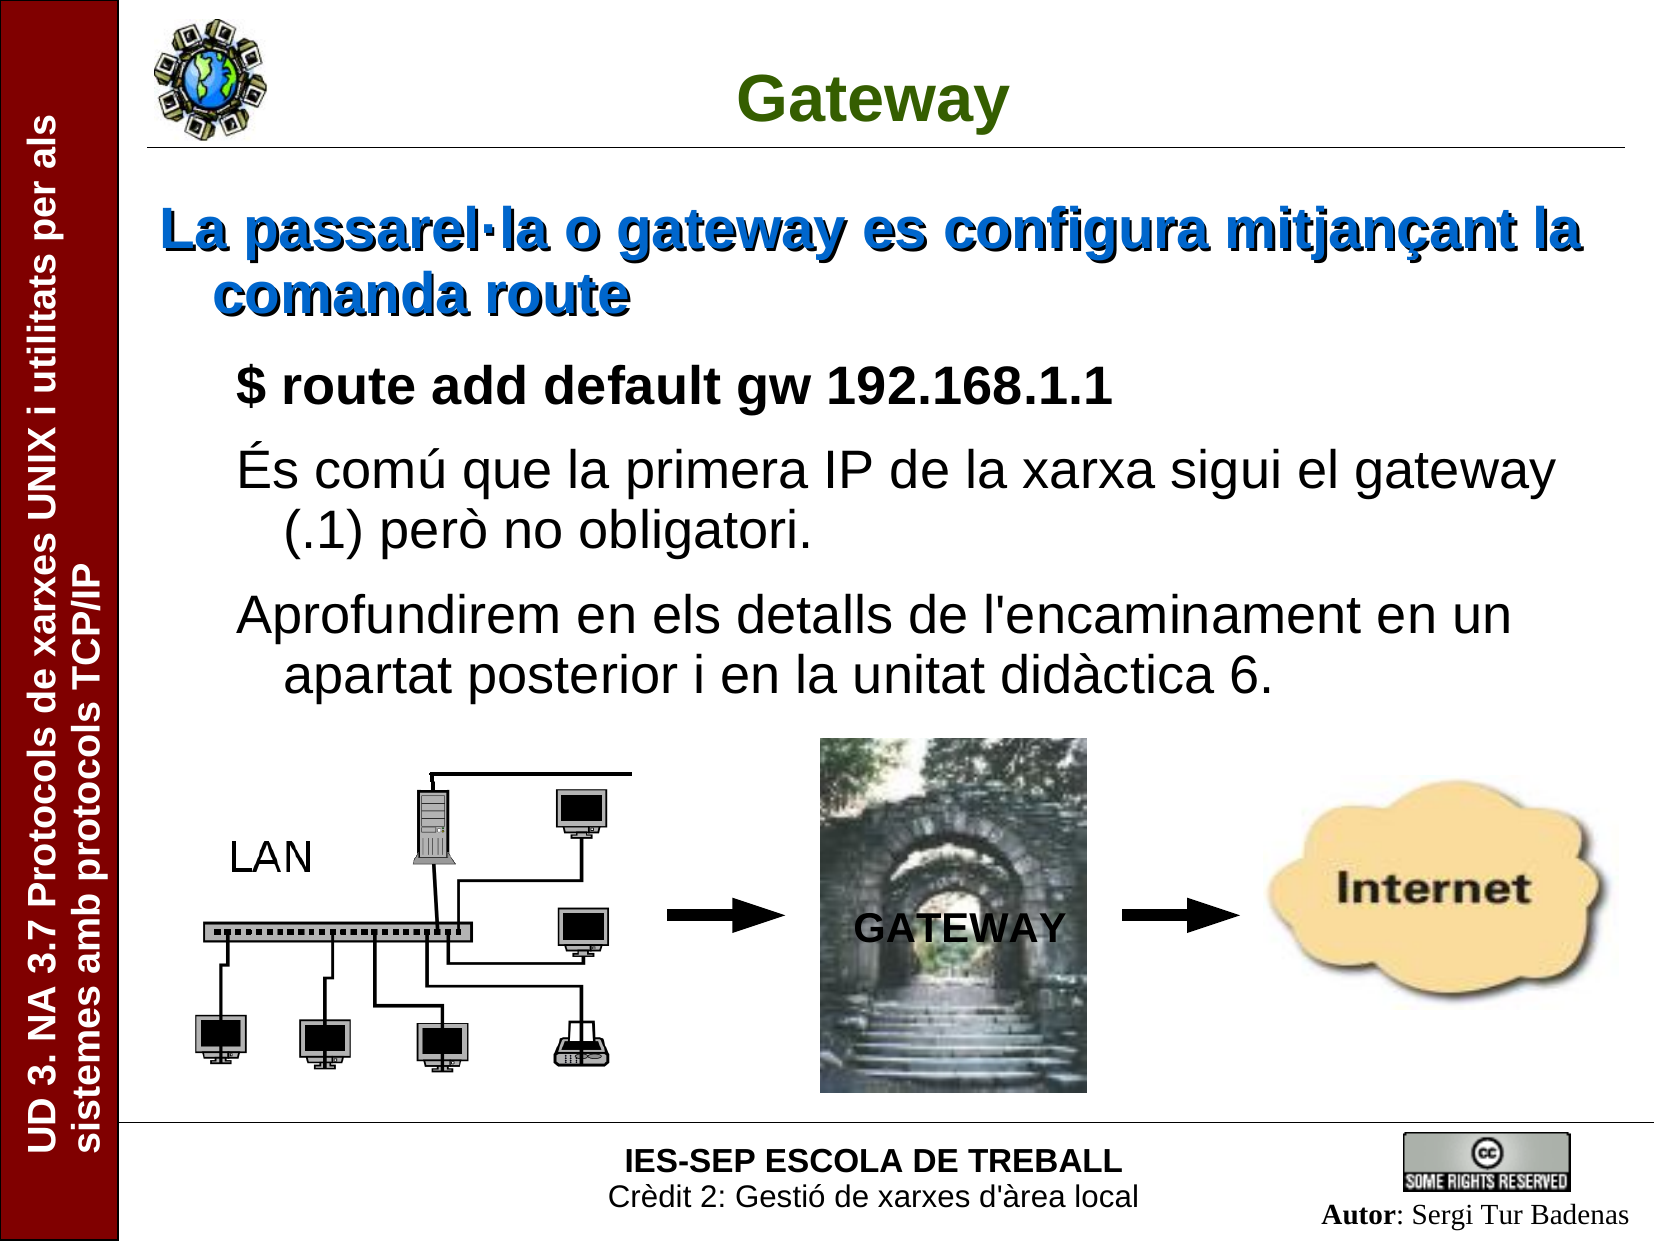

# Gateway
La passarel·la o gateway es configura mitjançant la comanda route
$ route add default gw 192.168.1.1
És comú que la primera IP de la xarxa sigui el gateway (.1) però no obligatori.
Aprofundirem en els detalls de l'encaminament en un apartat posterior i en la unitat didàctica 6.
GATEWAY